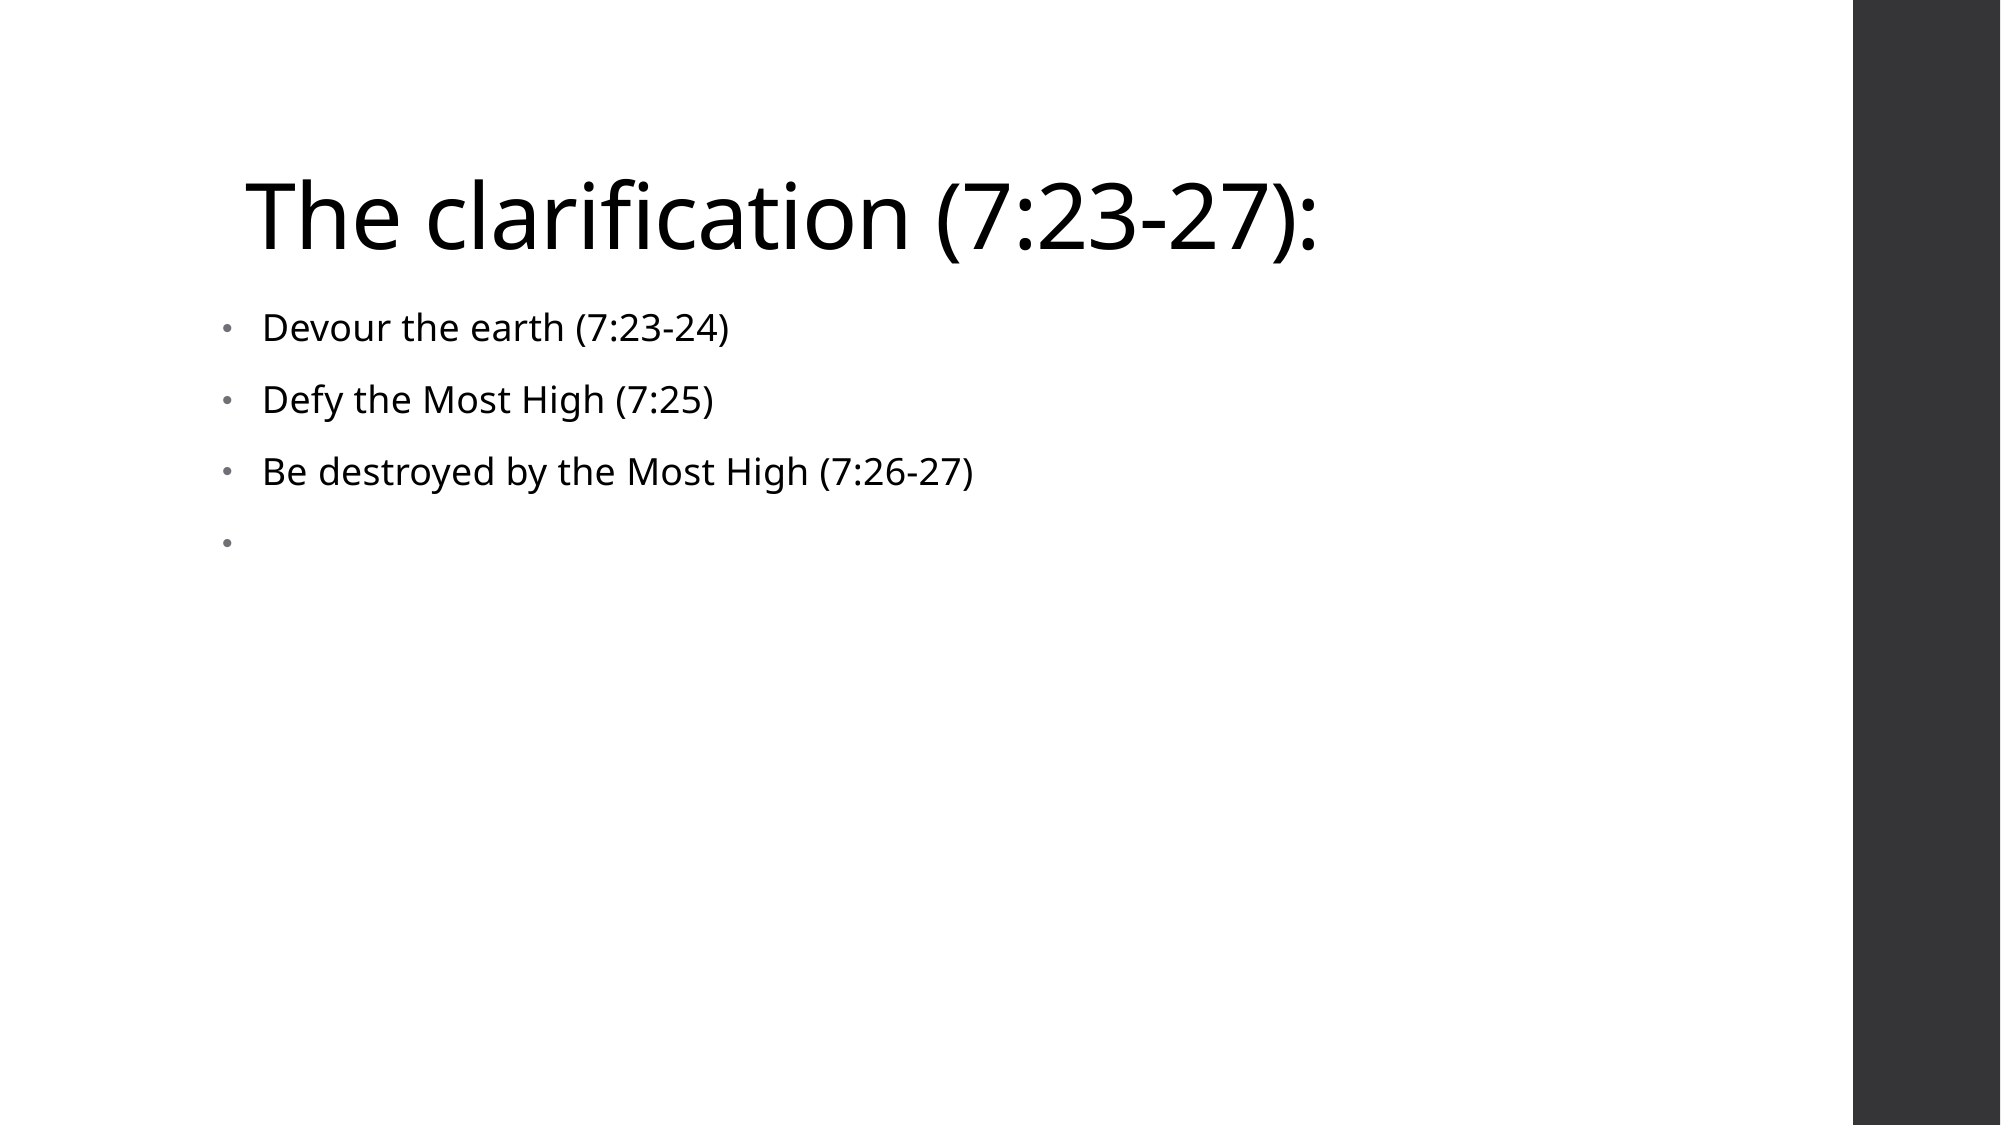

# The clarification (7:23-27):
 Devour the earth (7:23-24)
 Defy the Most High (7:25)
 Be destroyed by the Most High (7:26-27)